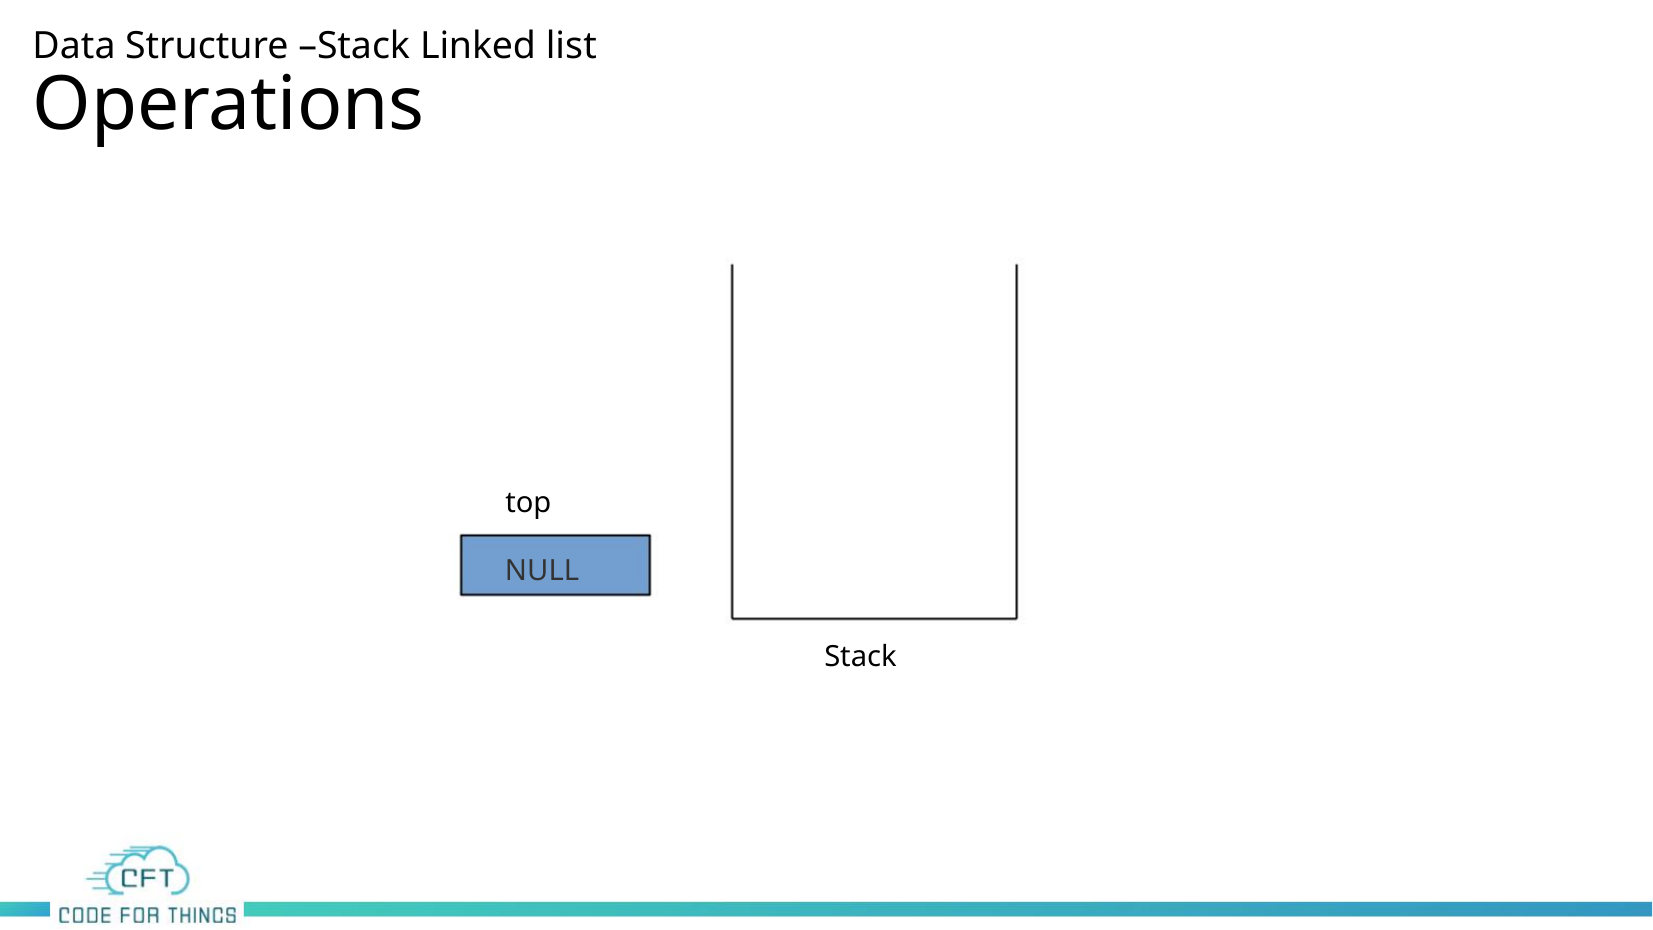

Data Structure –Stack Linked list
Operations
top
NULL
Stack